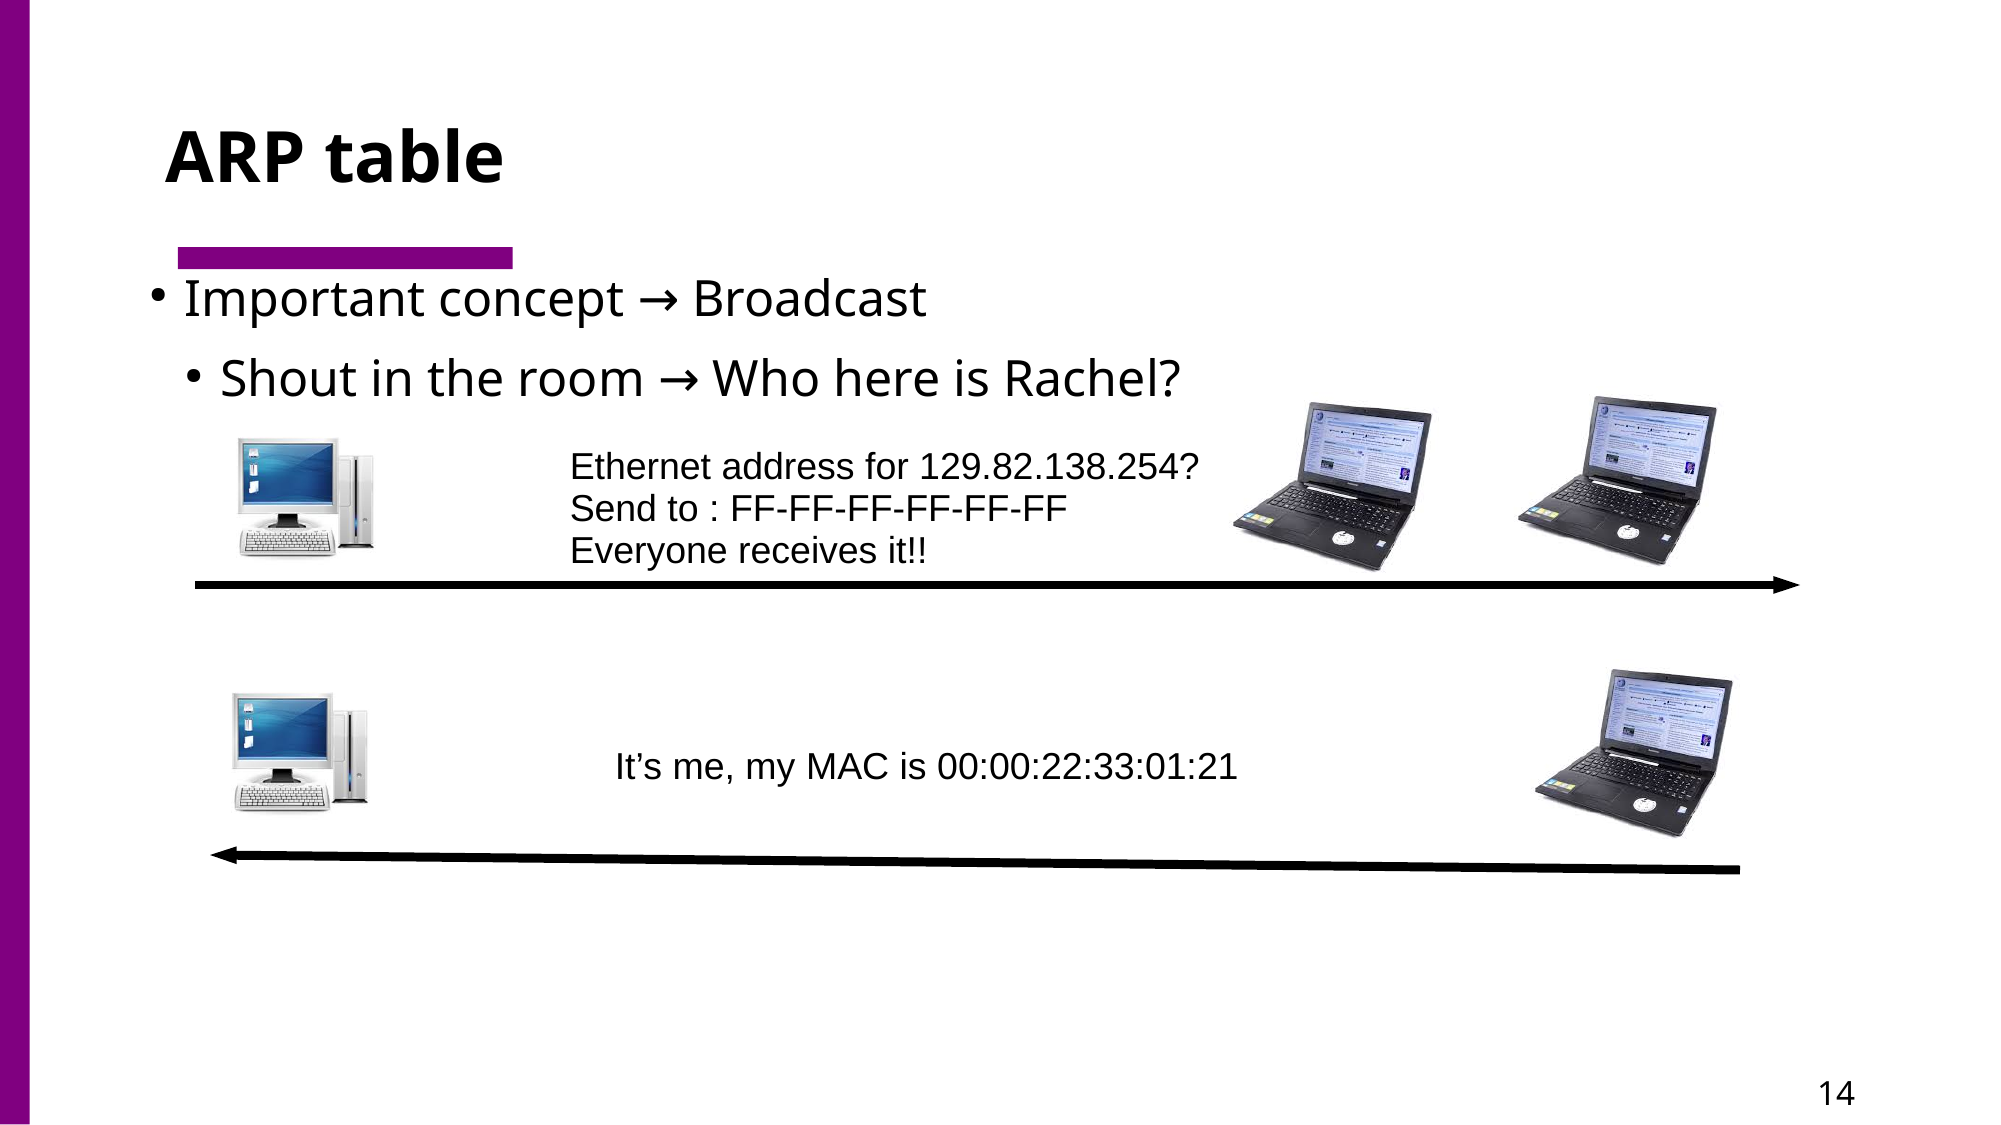

ARP table
Important concept → Broadcast
Shout in the room → Who here is Rachel?
Ethernet address for 129.82.138.254?
Send to : FF-FF-FF-FF-FF-FF
Everyone receives it!!
It’s me, my MAC is 00:00:22:33:01:21